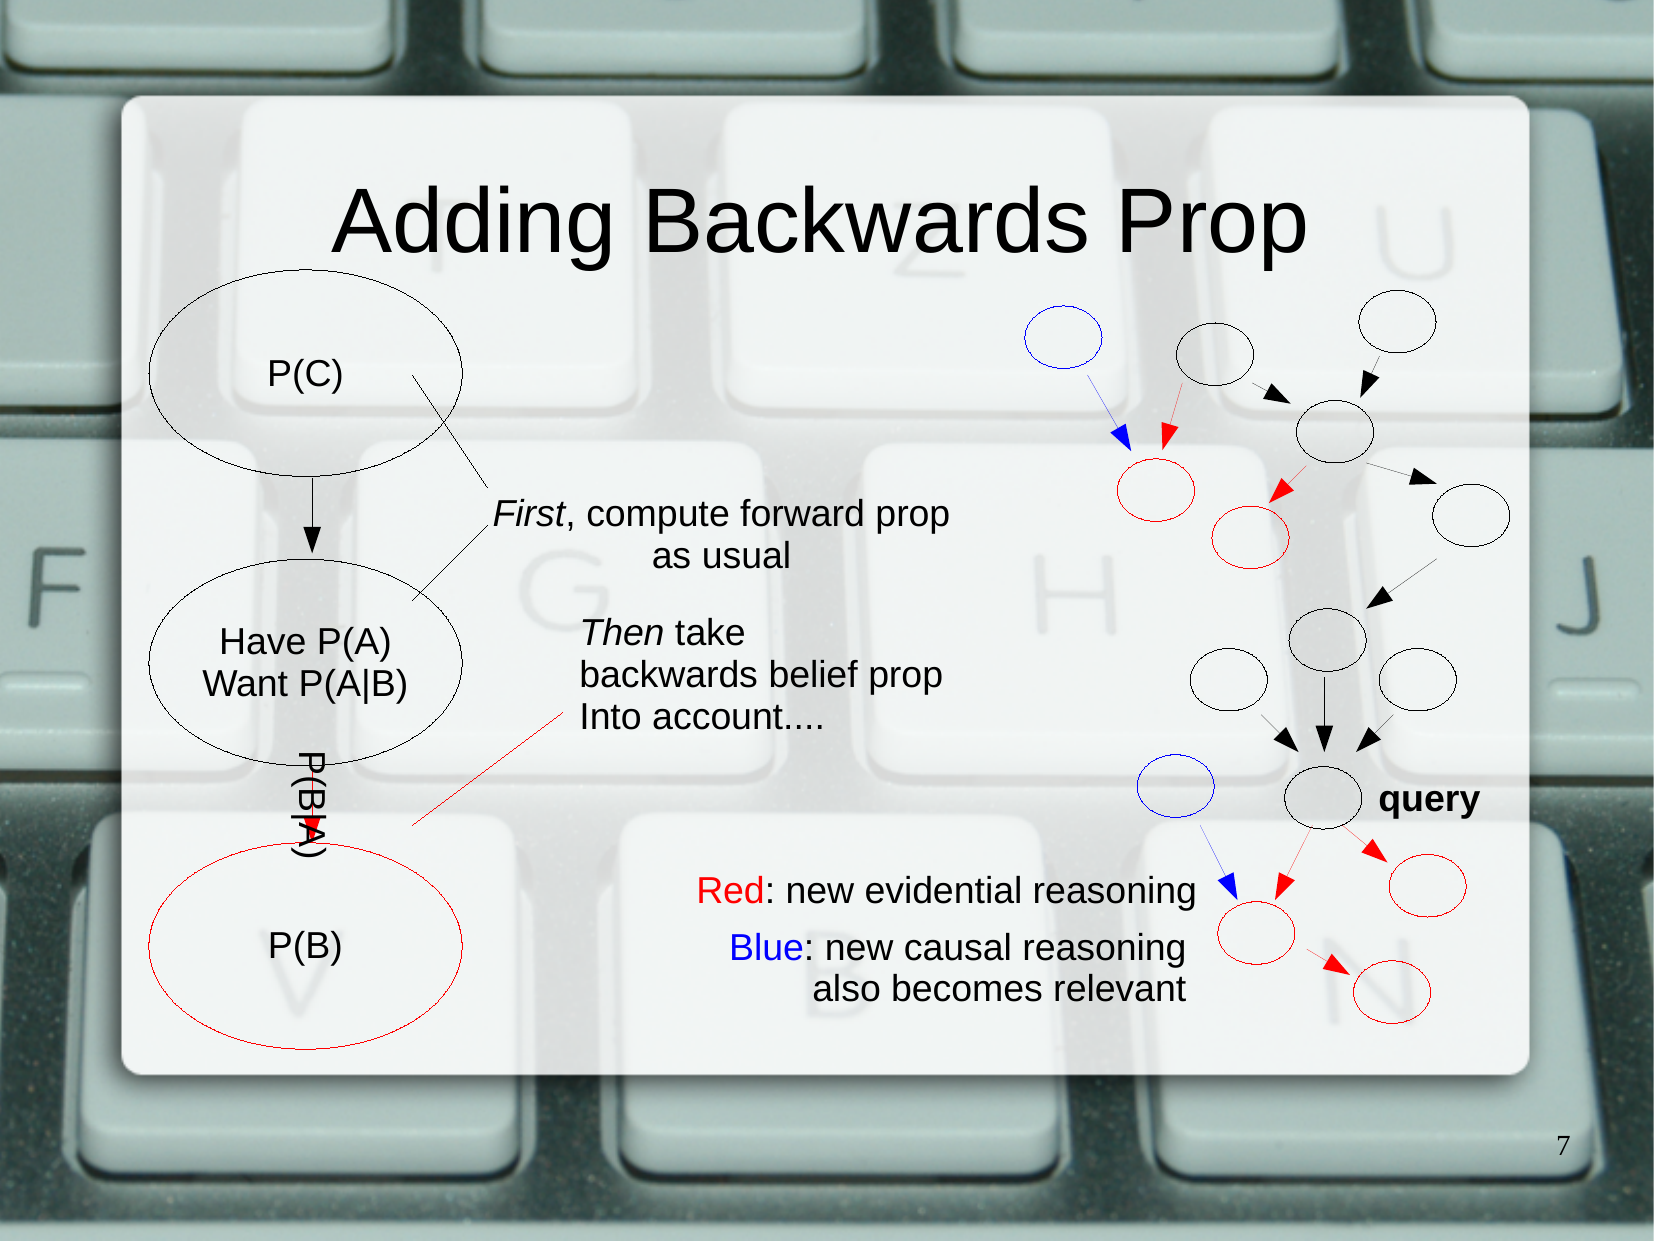

# Adding Backwards Prop
P(C)
First, compute forward prop
as usual
Have P(A)
Want P(A|B)
Then take
backwards belief prop
Into account....
P(B|A)
query
P(B)
Red: new evidential reasoning
Blue: new causal reasoning
also becomes relevant
7